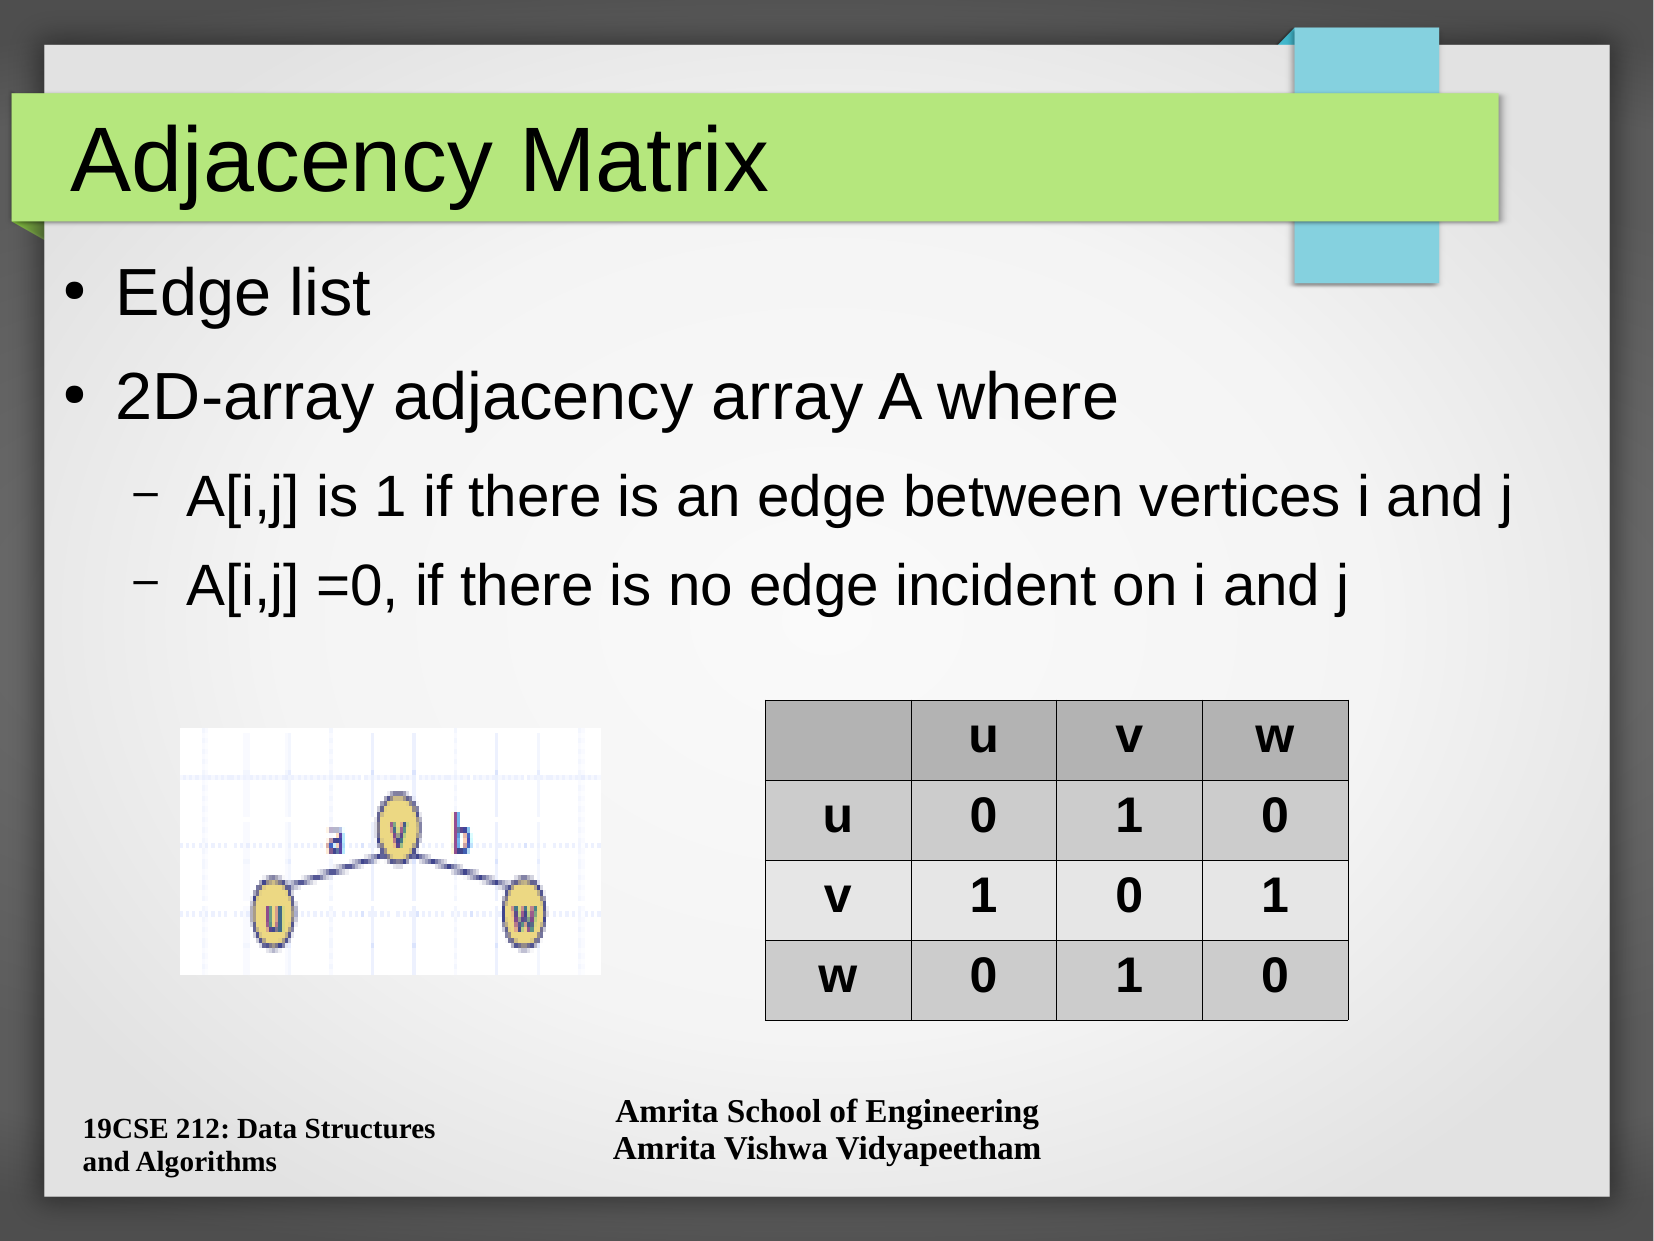

# Adjacency Matrix
Edge list
2D-array adjacency array A where
A[i,j] is 1 if there is an edge between vertices i and j
A[i,j] =0, if there is no edge incident on i and j
| | u | v | w |
| --- | --- | --- | --- |
| u | 0 | 1 | 0 |
| v | 1 | 0 | 1 |
| w | 0 | 1 | 0 |